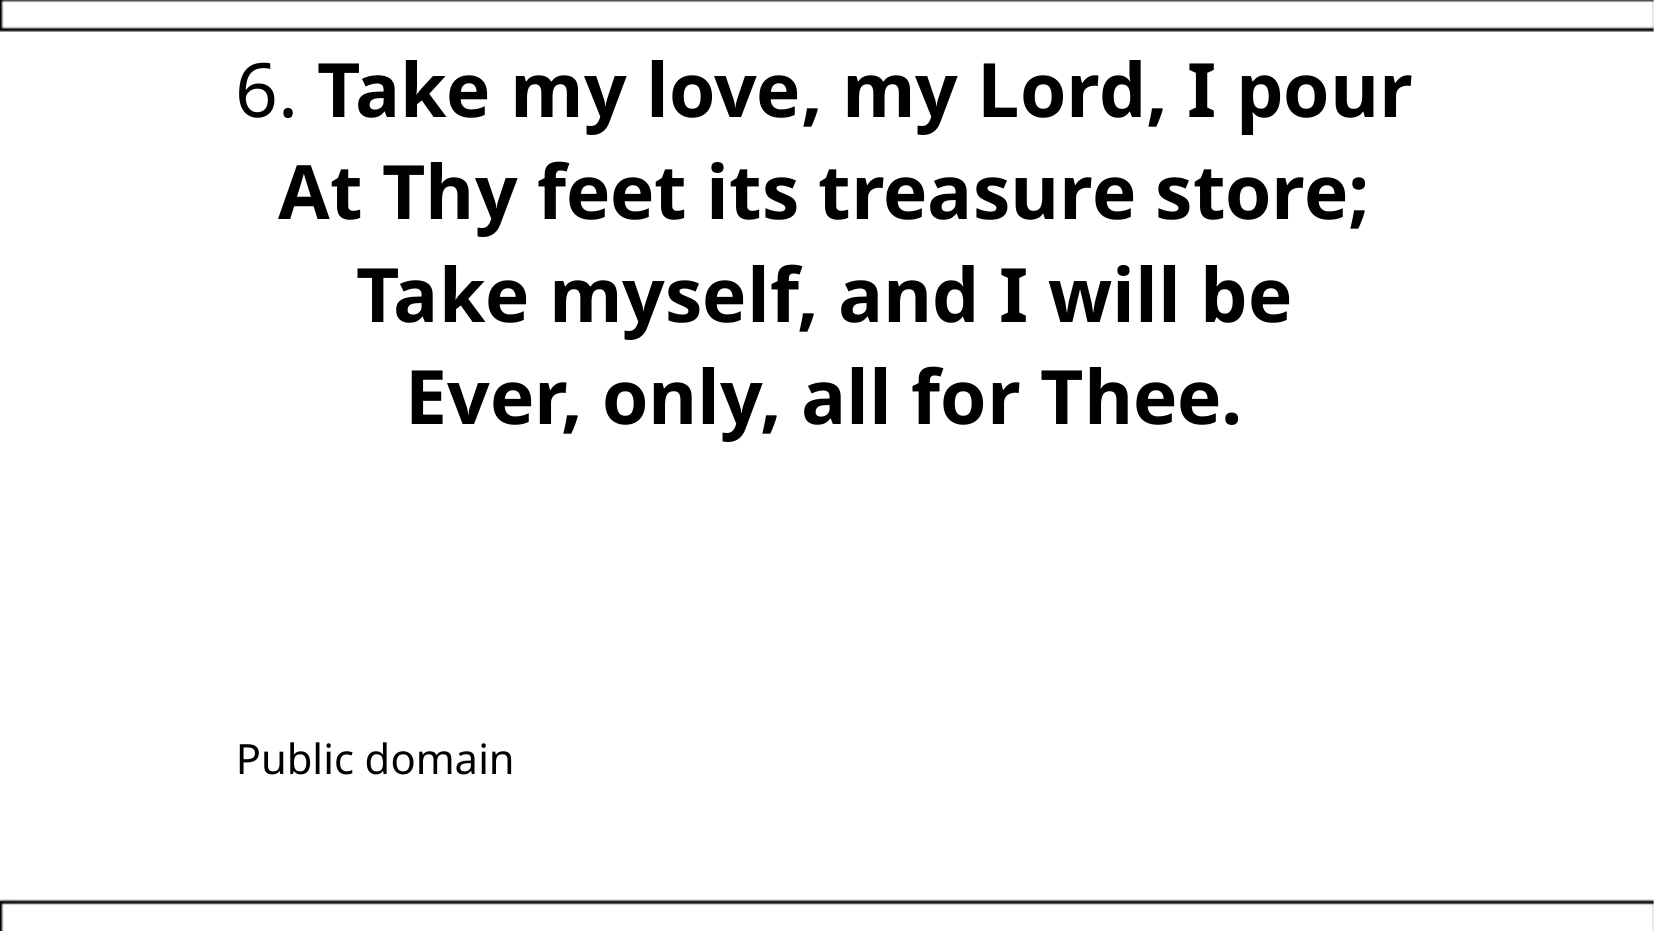

6. Take my love, my Lord, I pour
At Thy feet its treasure store;
Take myself, and I will be
Ever, only, all for Thee.
 Public domain